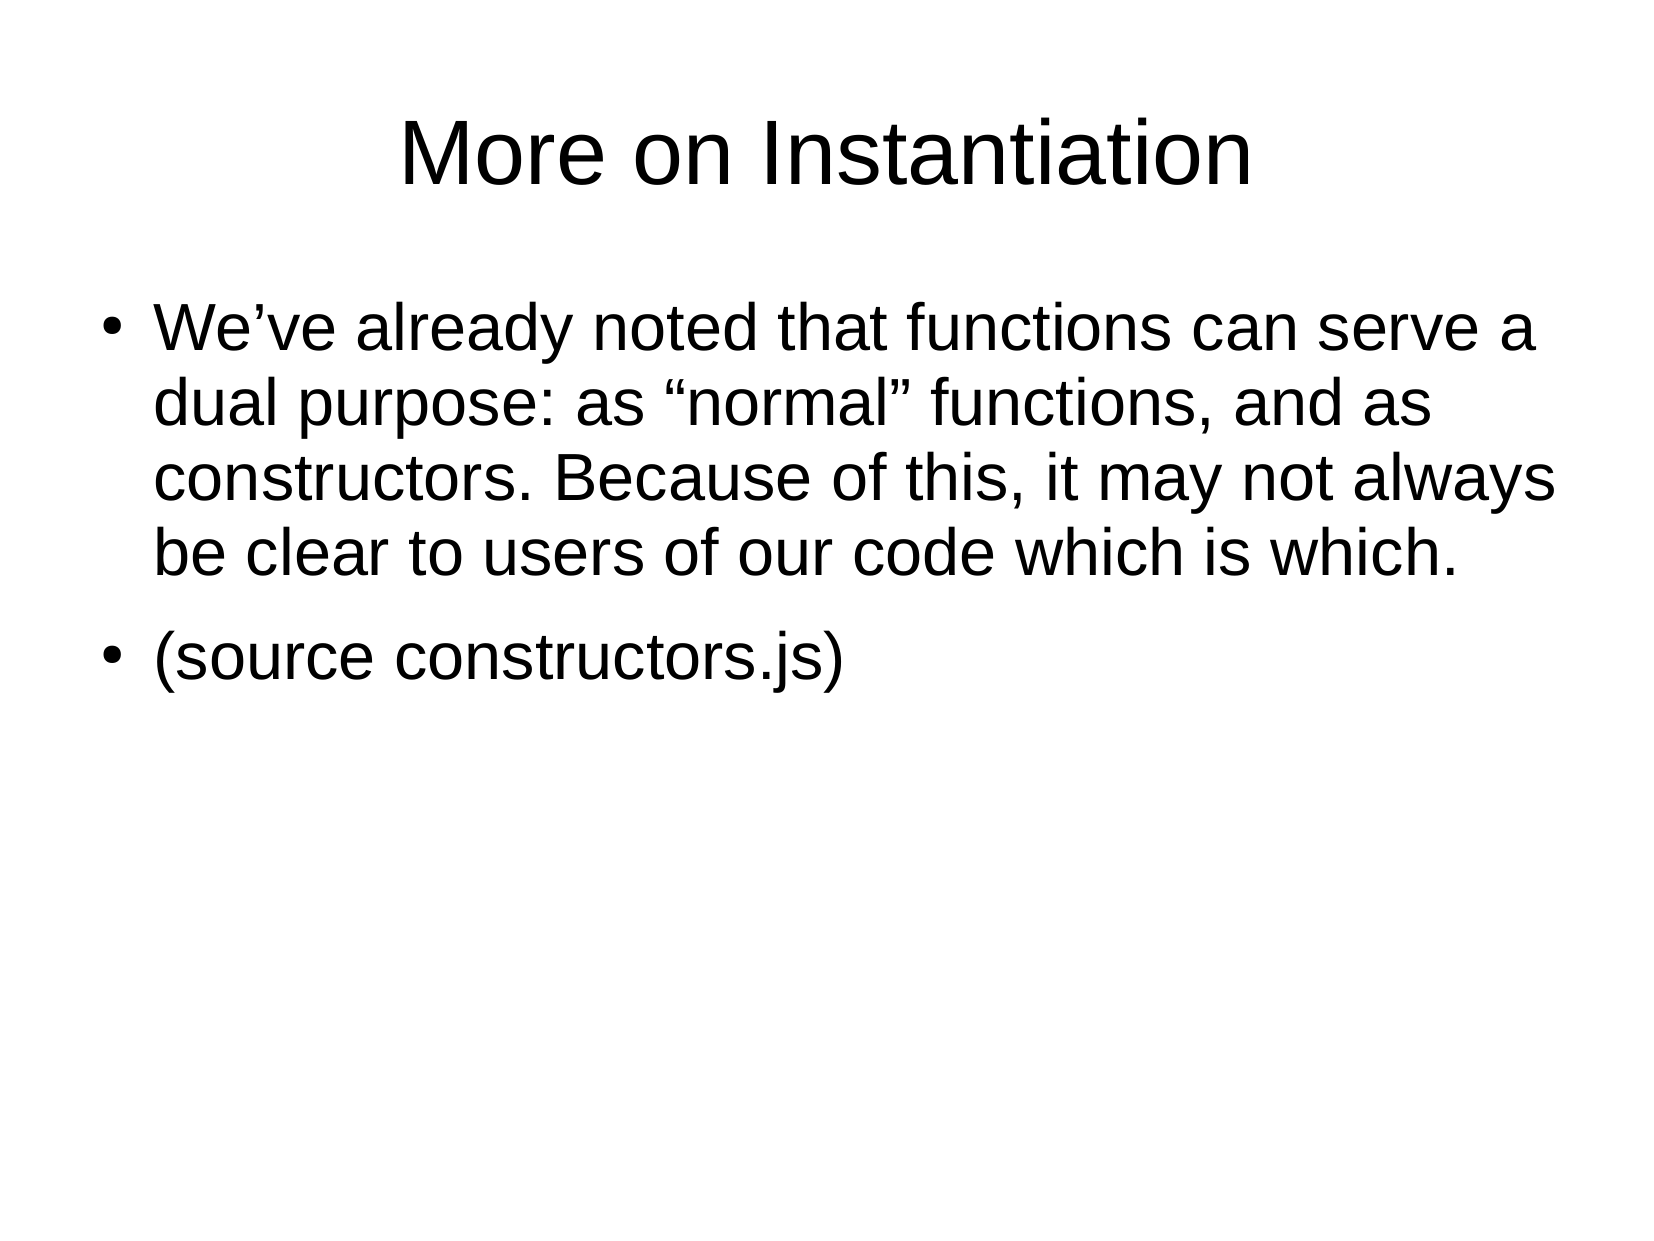

# More on Instantiation
We’ve already noted that functions can serve a dual purpose: as “normal” functions, and as constructors. Because of this, it may not always be clear to users of our code which is which.
(source constructors.js)